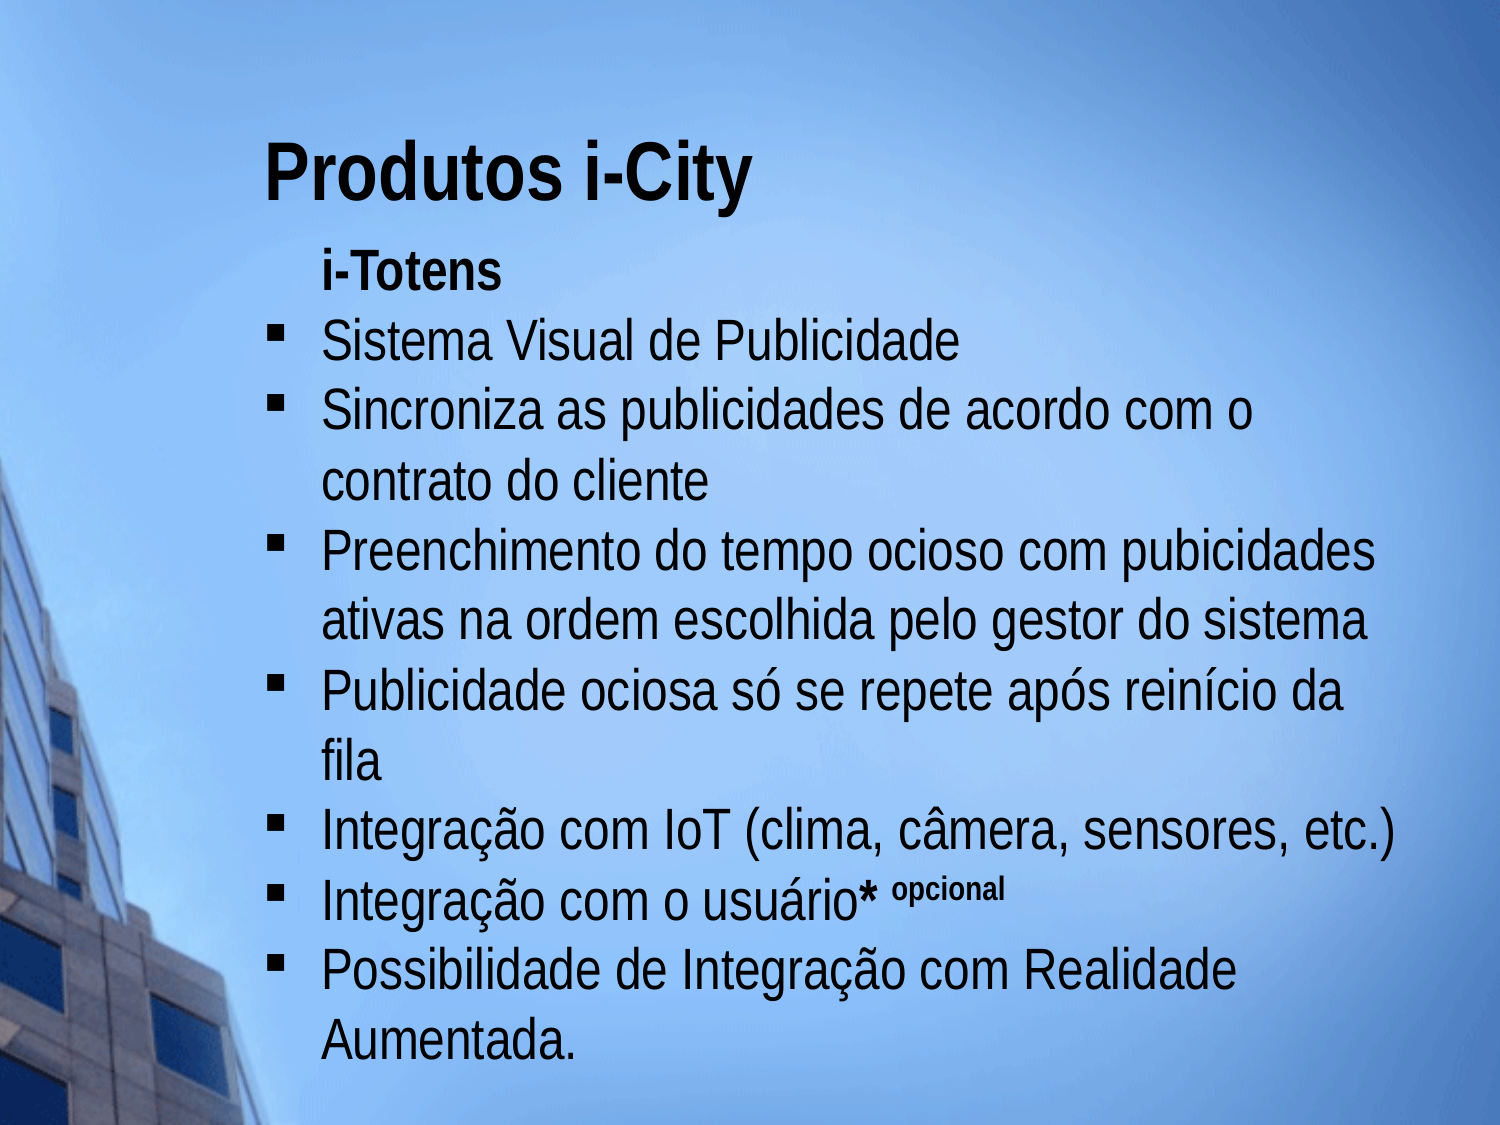

Produtos i-City
i-Totens
Sistema Visual de Publicidade
Sincroniza as publicidades de acordo com o contrato do cliente
Preenchimento do tempo ocioso com pubicidades ativas na ordem escolhida pelo gestor do sistema
Publicidade ociosa só se repete após reinício da fila
Integração com IoT (clima, câmera, sensores, etc.)
Integração com o usuário* opcional
Possibilidade de Integração com Realidade Aumentada.